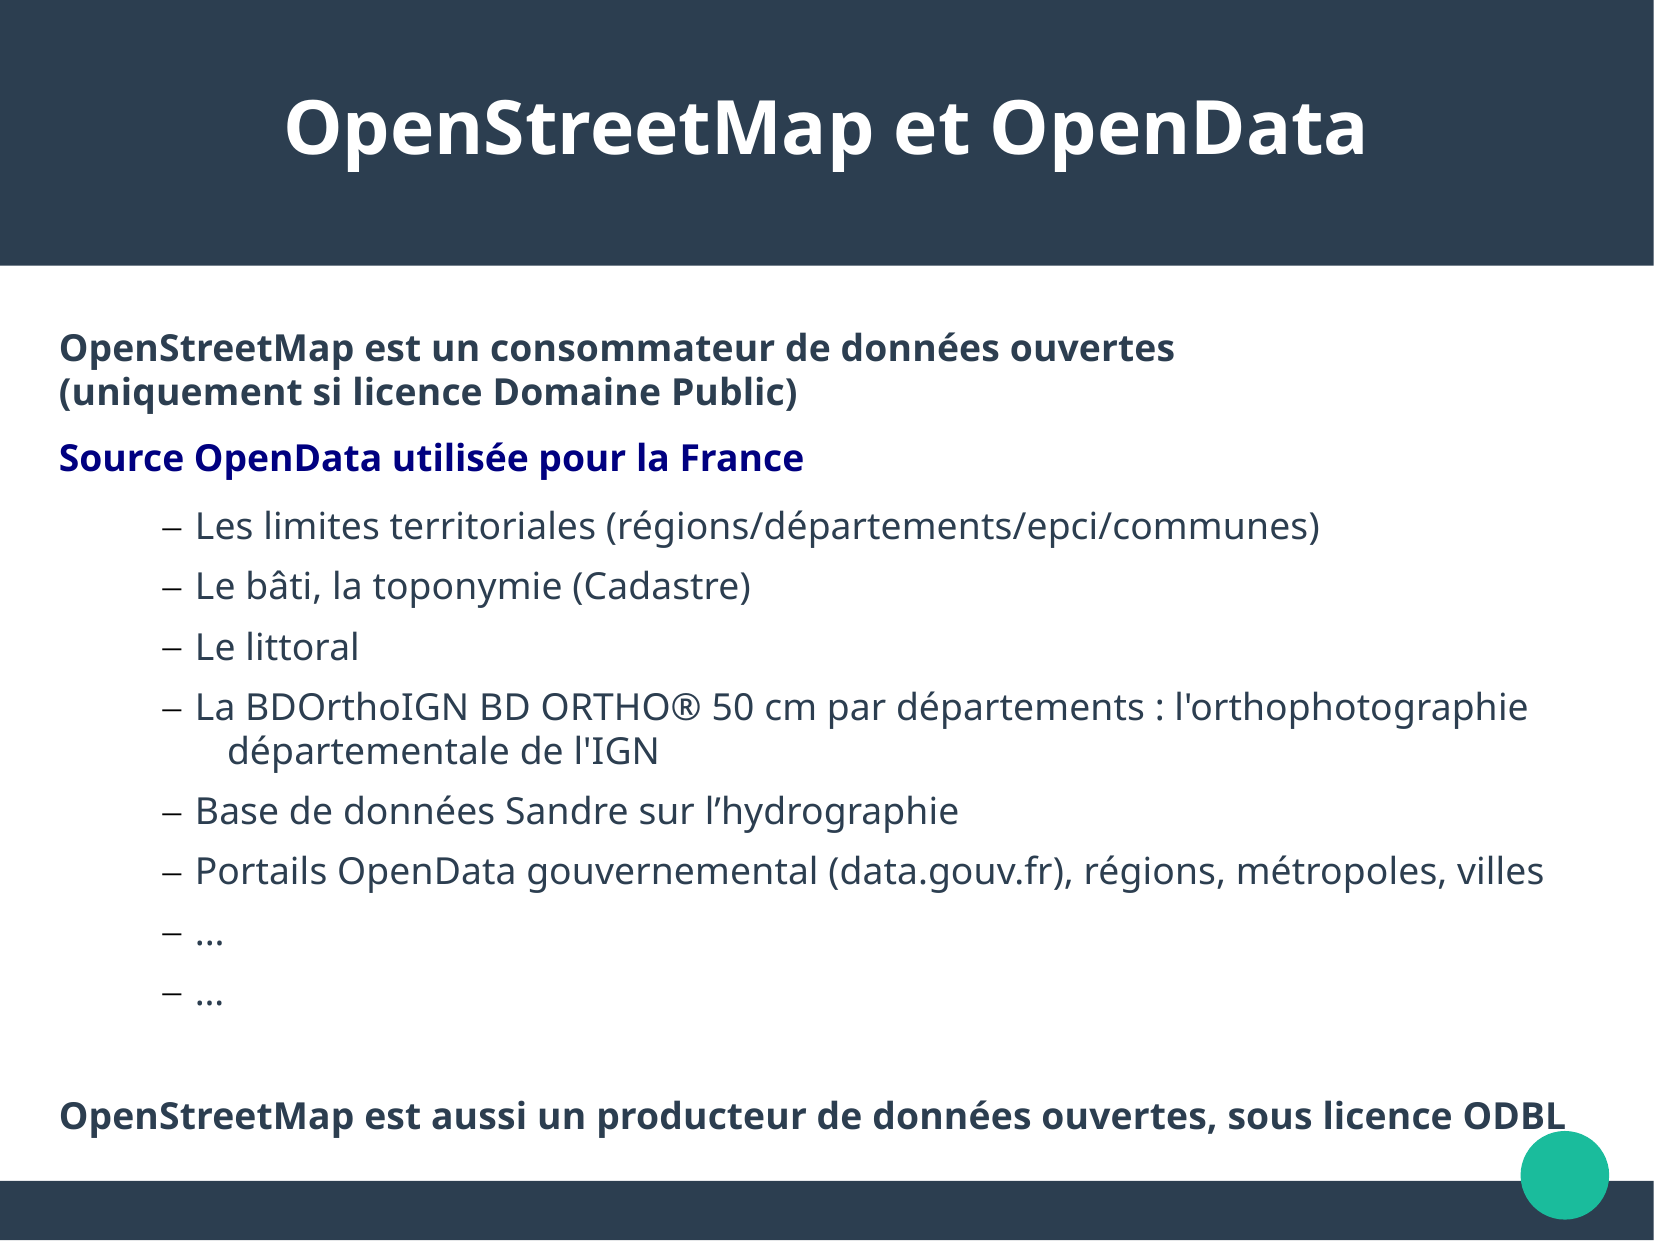

# OpenStreetMap et OpenData
OpenStreetMap est un consommateur de données ouvertes
(uniquement si licence Domaine Public)
Source OpenData utilisée pour la France
Les limites territoriales (régions/départements/epci/communes)
Le bâti, la toponymie (Cadastre)
Le littoral
La BDOrthoIGN BD ORTHO® 50 cm par départements : l'orthophotographie départementale de l'IGN
Base de données Sandre sur l’hydrographie
Portails OpenData gouvernemental (data.gouv.fr), régions, métropoles, villes
...
…
OpenStreetMap est aussi un producteur de données ouvertes, sous licence ODBL